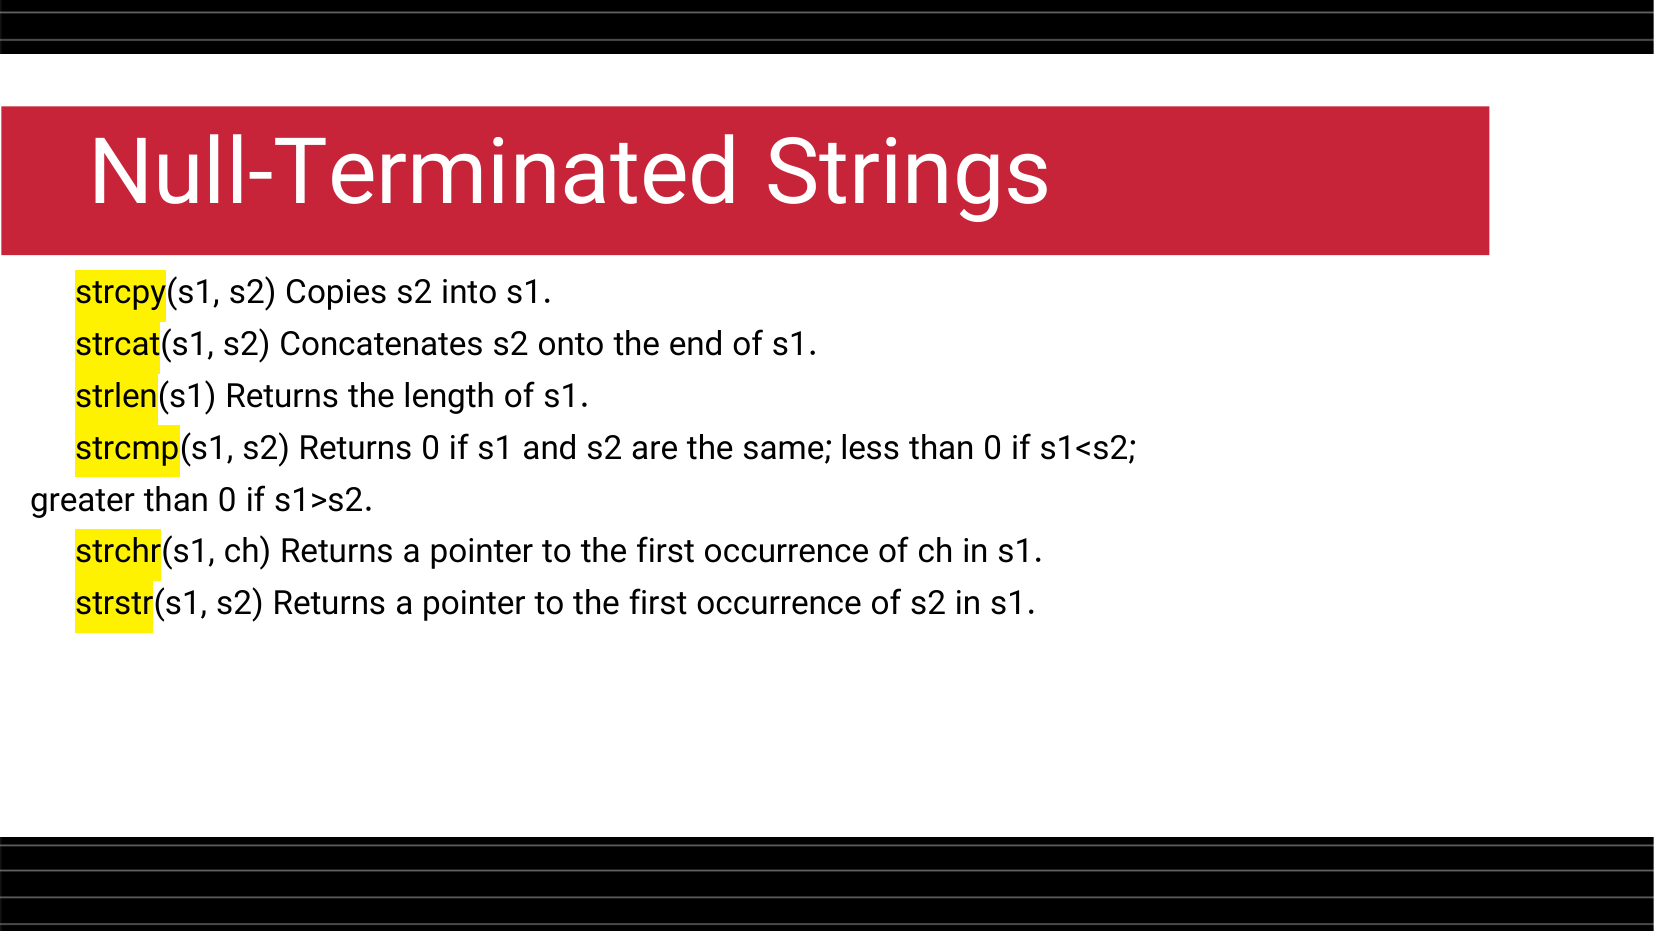

Null-Terminated Strings
# strcpy(s1, s2) Copies s2 into s1.
 strcat(s1, s2) Concatenates s2 onto the end of s1.
 strlen(s1) Returns the length of s1.
 strcmp(s1, s2) Returns 0 if s1 and s2 are the same; less than 0 if s1<s2;
greater than 0 if s1>s2.
 strchr(s1, ch) Returns a pointer to the first occurrence of ch in s1.
 strstr(s1, s2) Returns a pointer to the first occurrence of s2 in s1.